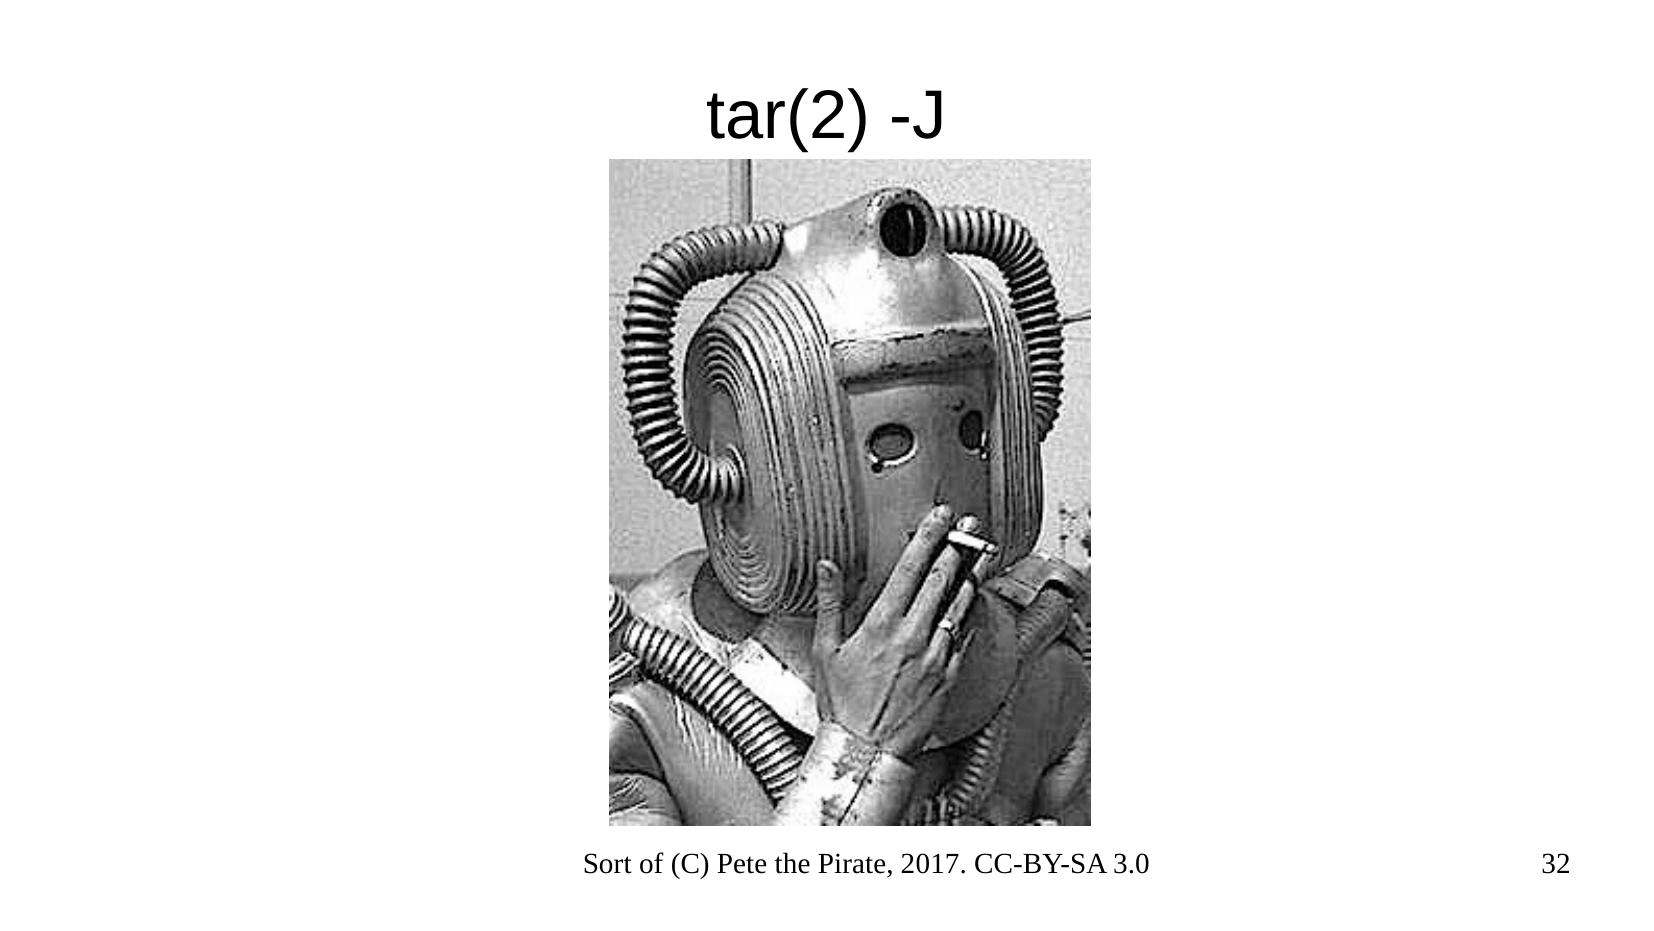

# tar(2) -J
Sort of (C) Pete the Pirate, 2017. CC-BY-SA 3.0
32